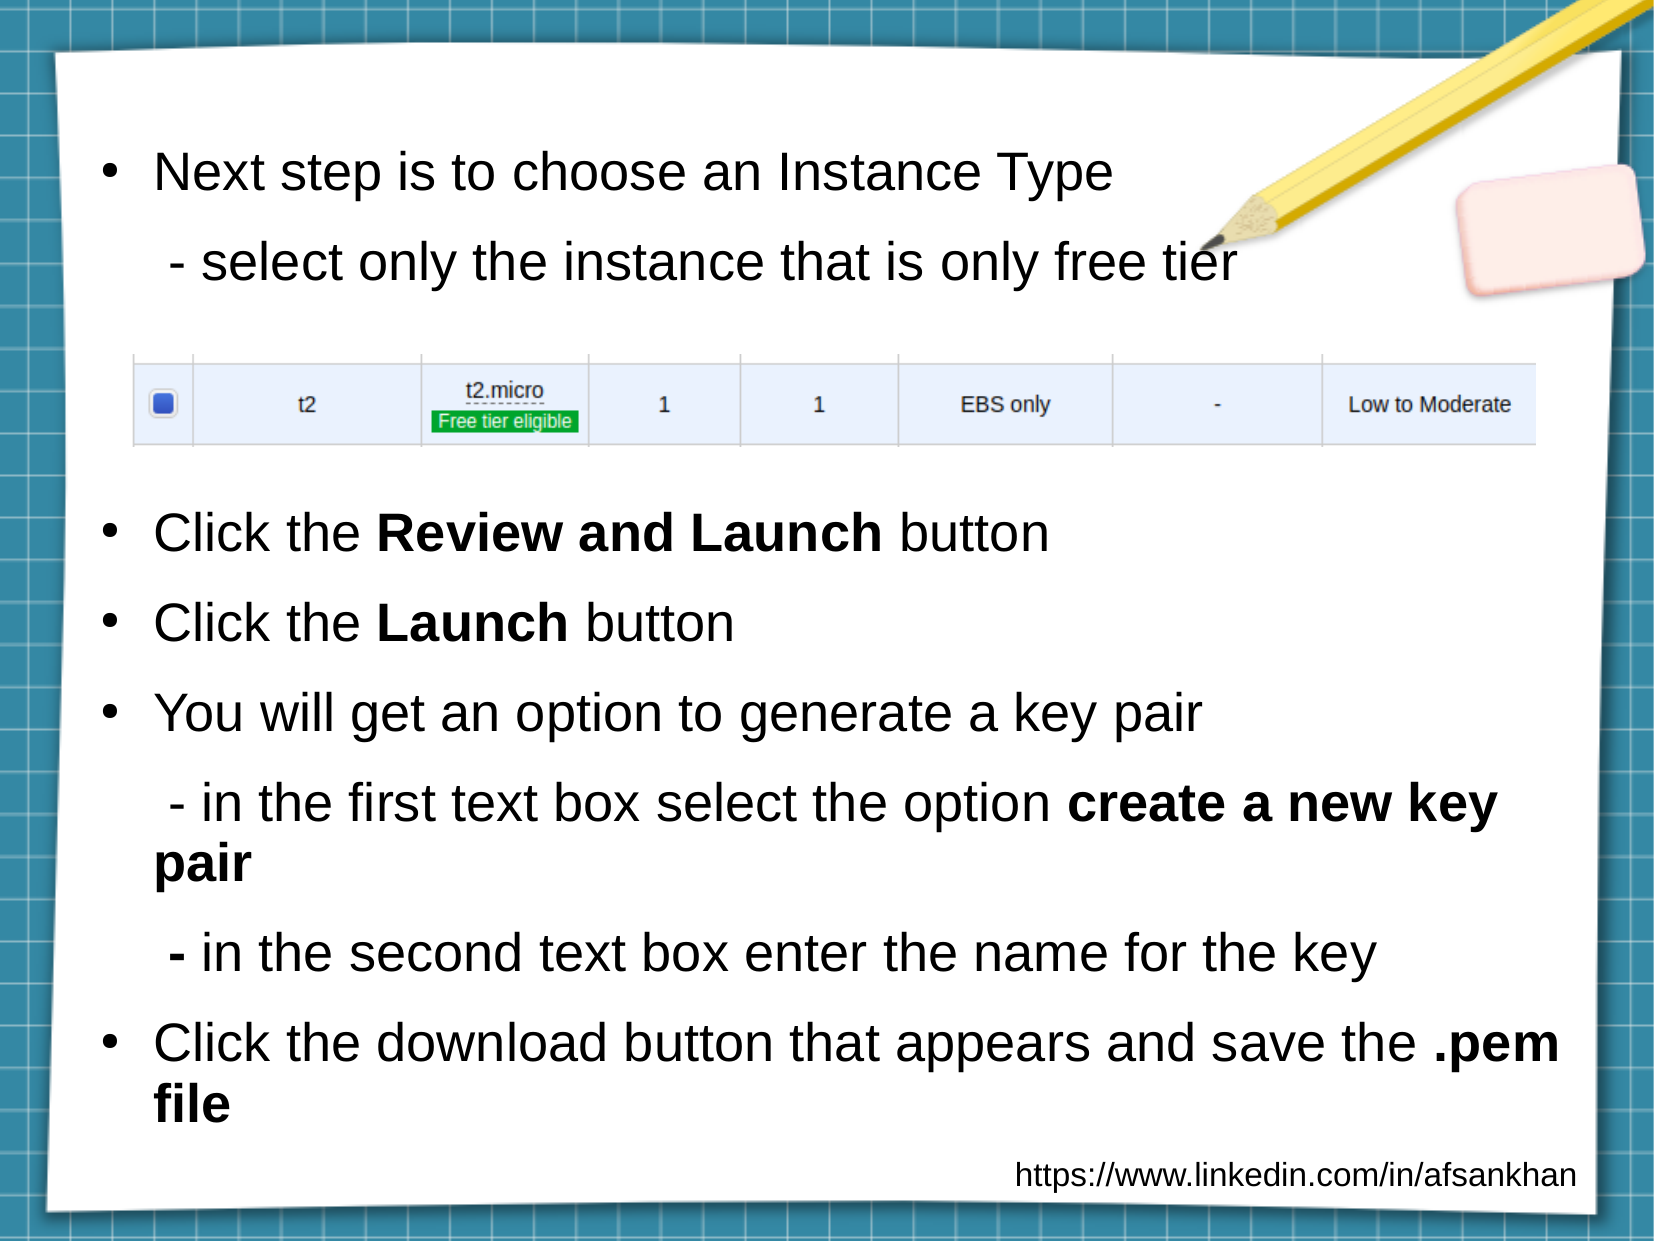

# Next step is to choose an Instance Type
 - select only the instance that is only free tier
Click the Review and Launch button
Click the Launch button
You will get an option to generate a key pair
 - in the first text box select the option create a new key pair
 - in the second text box enter the name for the key
Click the download button that appears and save the .pem file
https://www.linkedin.com/in/afsankhan